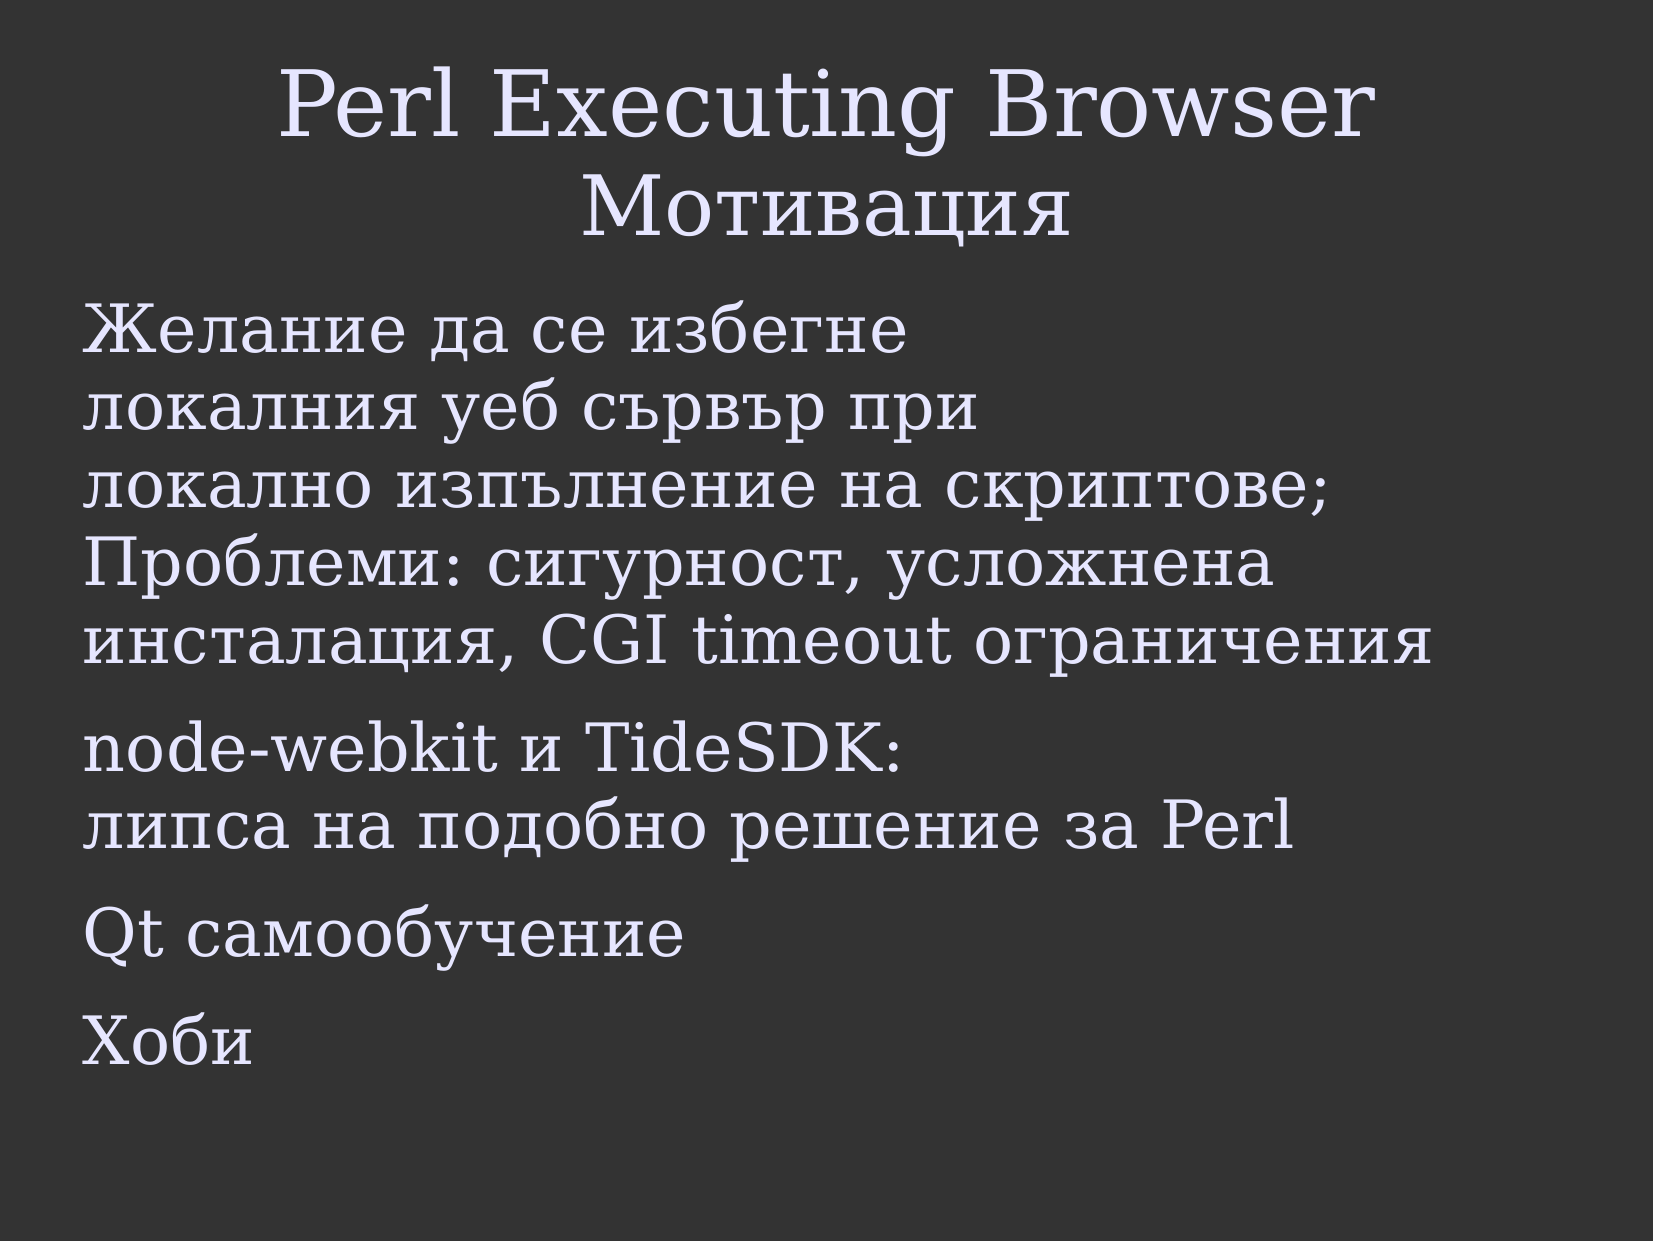

# Perl Executing Browser Мотивация
Желание да се избегне
локалния уеб сървър при
локално изпълнение на скриптове;
Проблеми: сигурност, усложнена инсталация, CGI timeout ограничения
node-webkit и TideSDK:
липса на подобно решение за Perl
Qt самообучение
Хоби